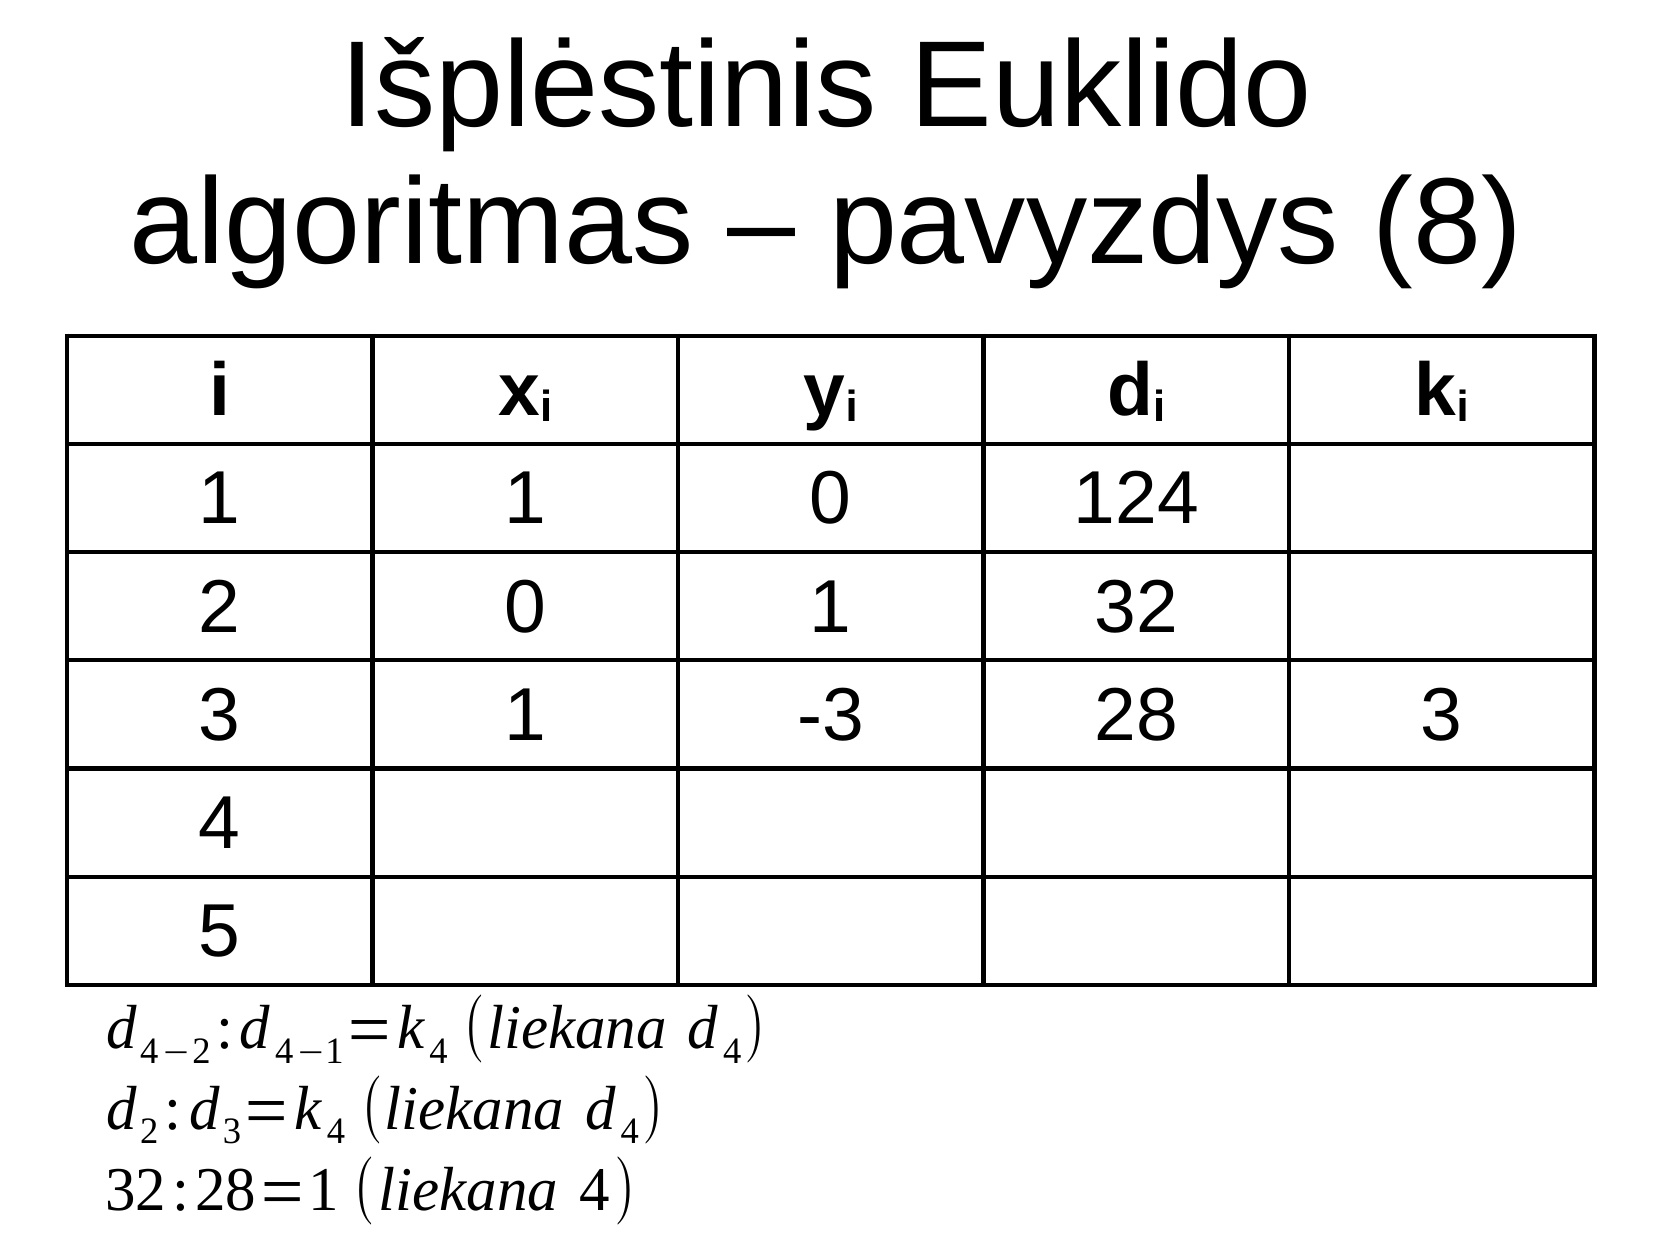

# Išplėstinis Euklido algoritmas – pavyzdys (8)
| i | xi | yi | di | ki |
| --- | --- | --- | --- | --- |
| 1 | 1 | 0 | 124 | |
| 2 | 0 | 1 | 32 | |
| 3 | 1 | -3 | 28 | 3 |
| 4 | | | | |
| 5 | | | | |